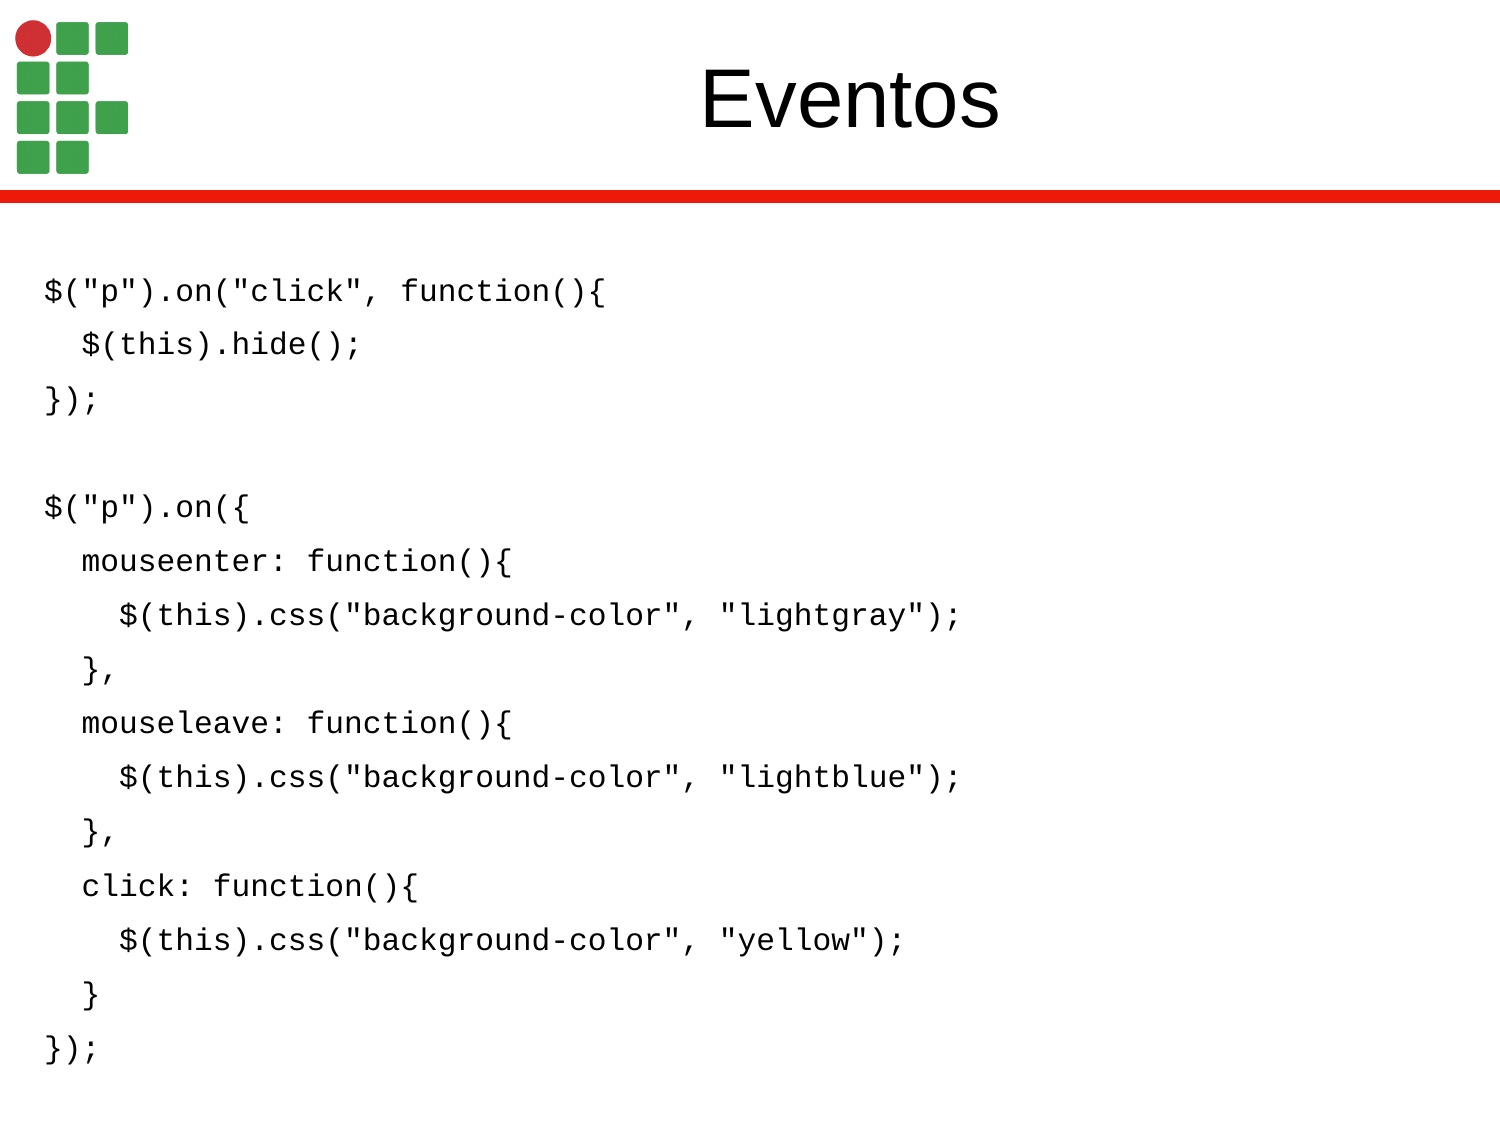

# Eventos
$("p").on("click", function(){
 $(this).hide();
});
$("p").on({
 mouseenter: function(){
 $(this).css("background-color", "lightgray");
 },
 mouseleave: function(){
 $(this).css("background-color", "lightblue");
 },
 click: function(){
 $(this).css("background-color", "yellow");
 }
});